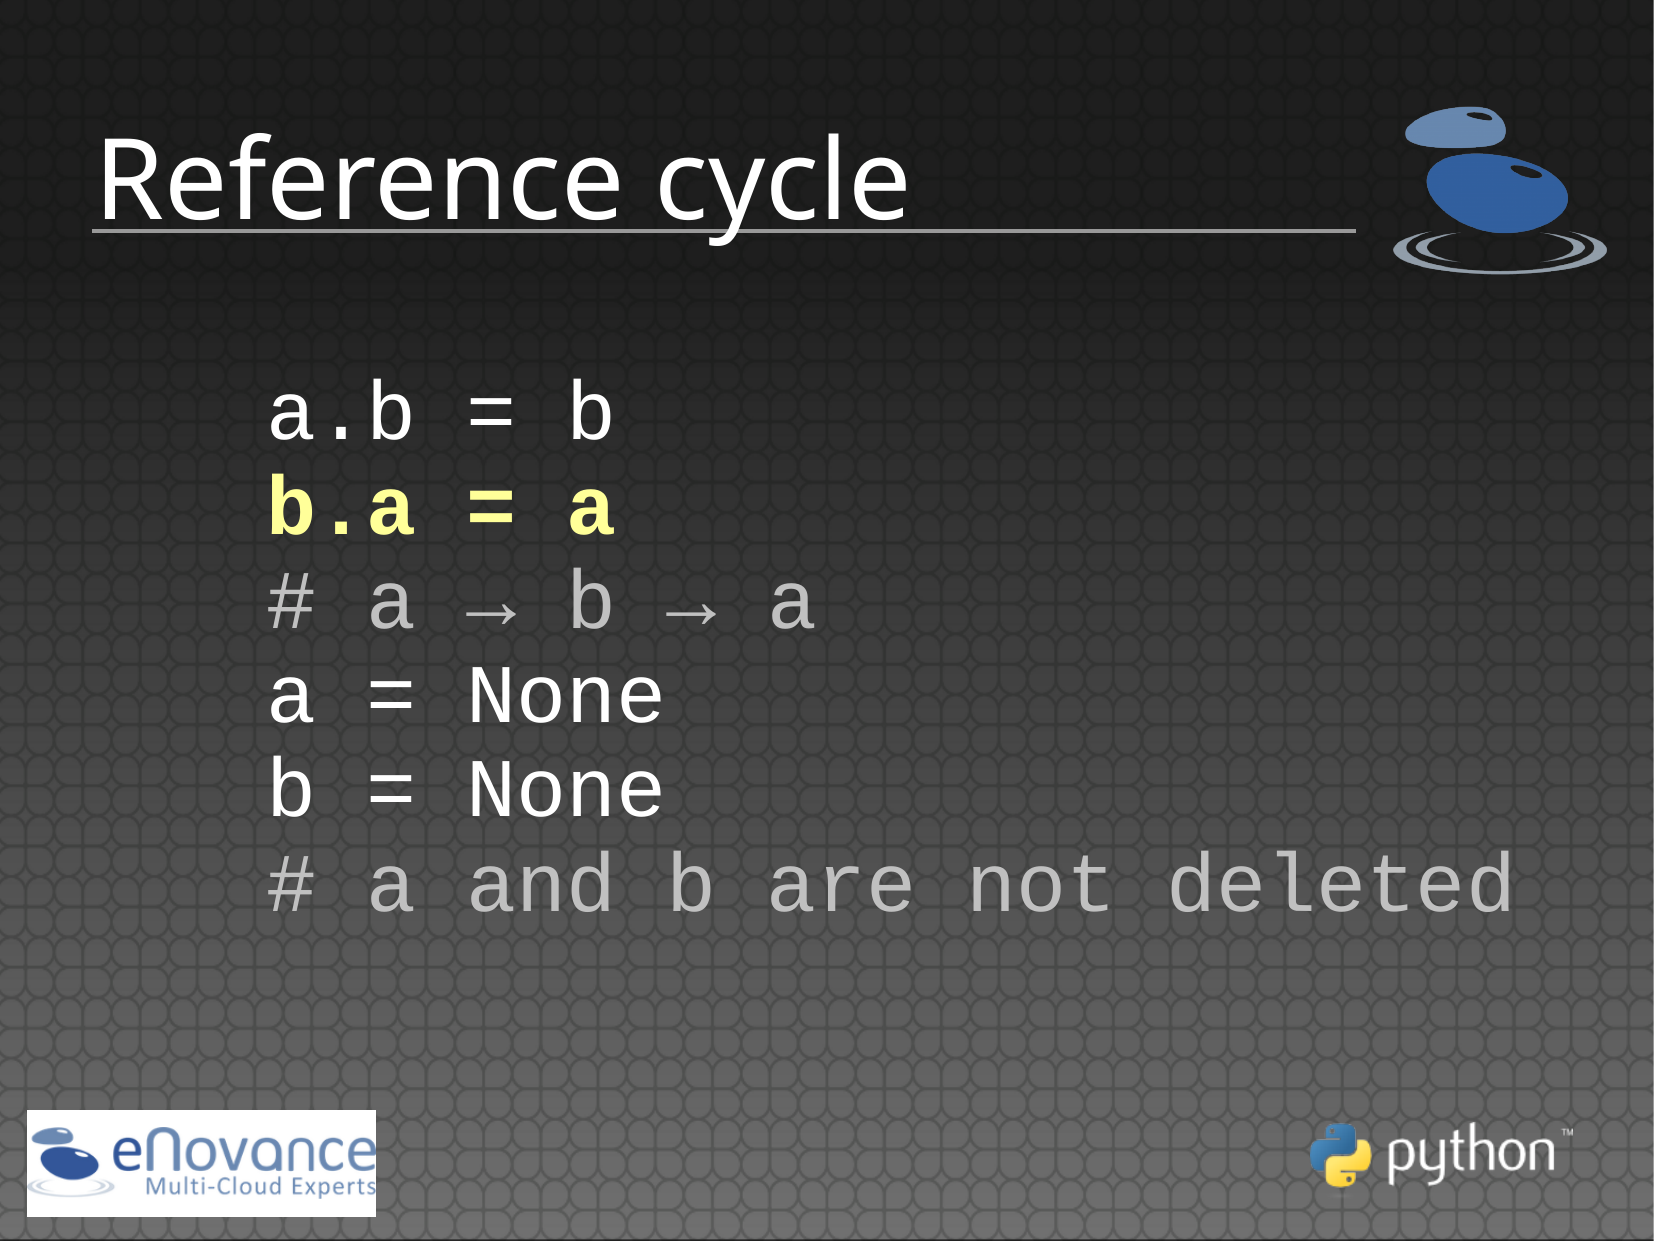

Reference cycle
# a.b = b b.a = a # a → b → a a = None b = None # a and b are not deleted